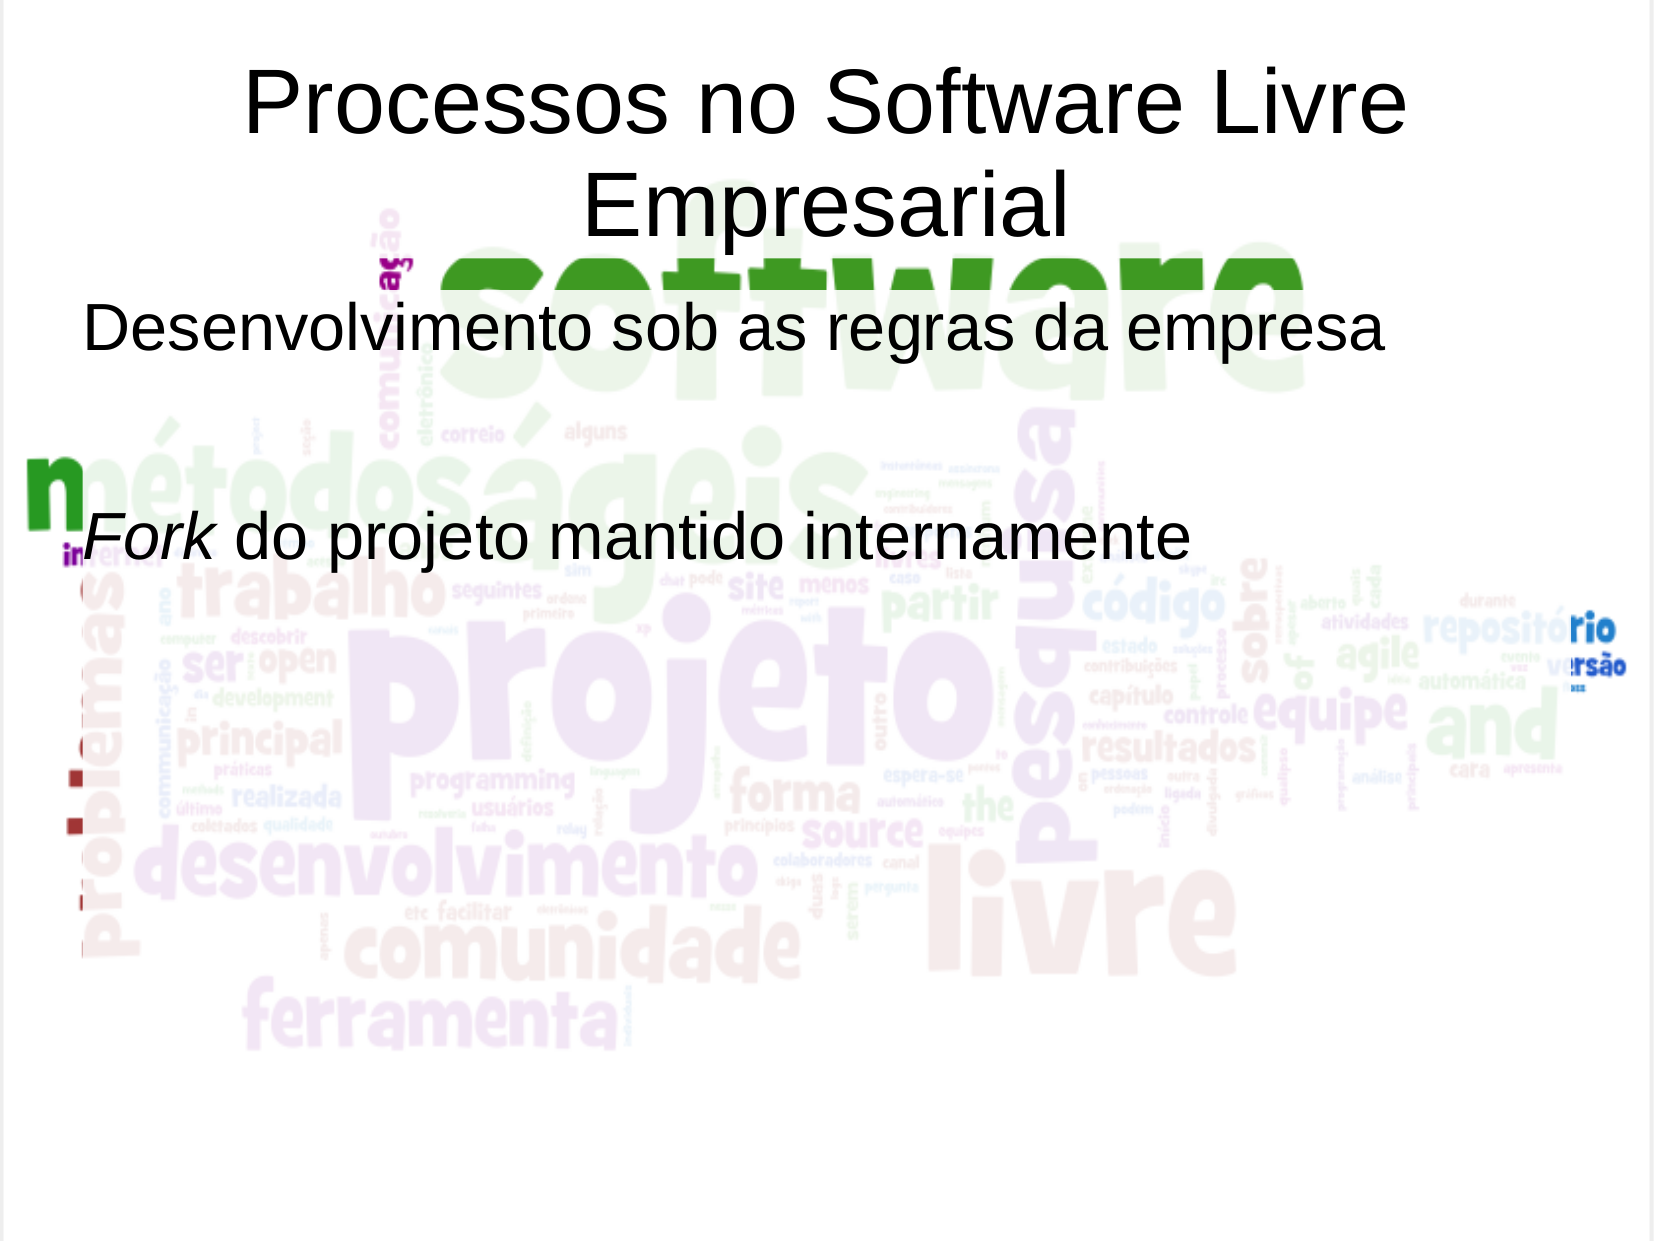

# Processos no Software Livre Empresarial
Desenvolvimento sob as regras da empresa
Fork do projeto mantido internamente